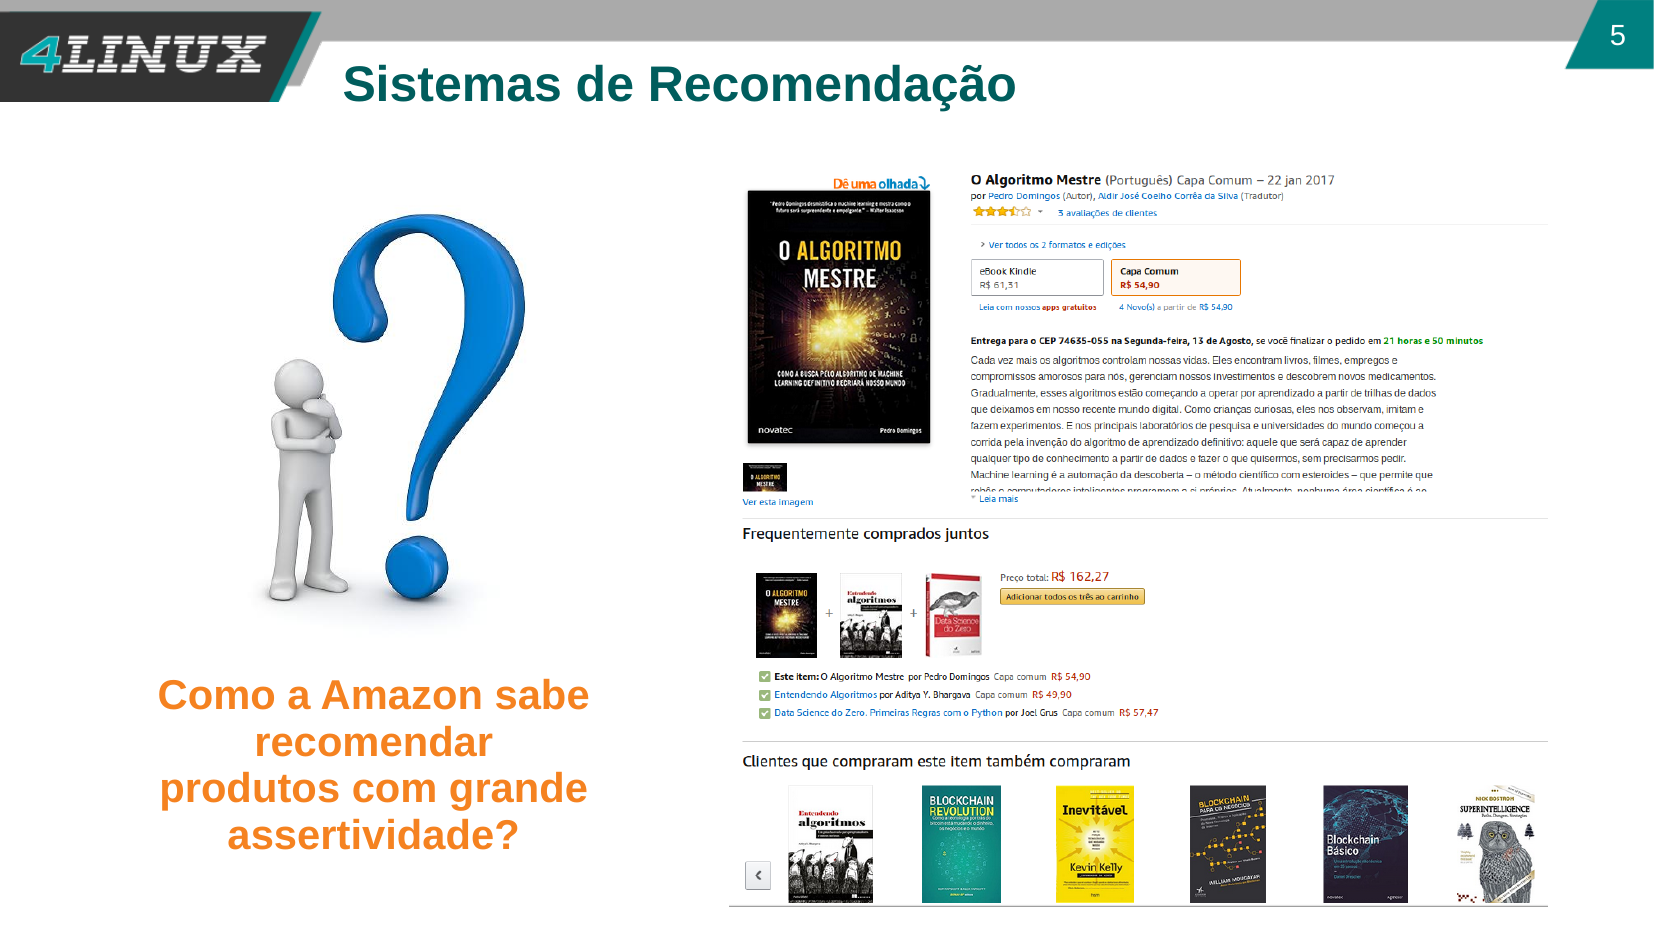

# Sistemas de Recomendação
Como a Amazon sabe recomendar
produtos com grande assertividade?